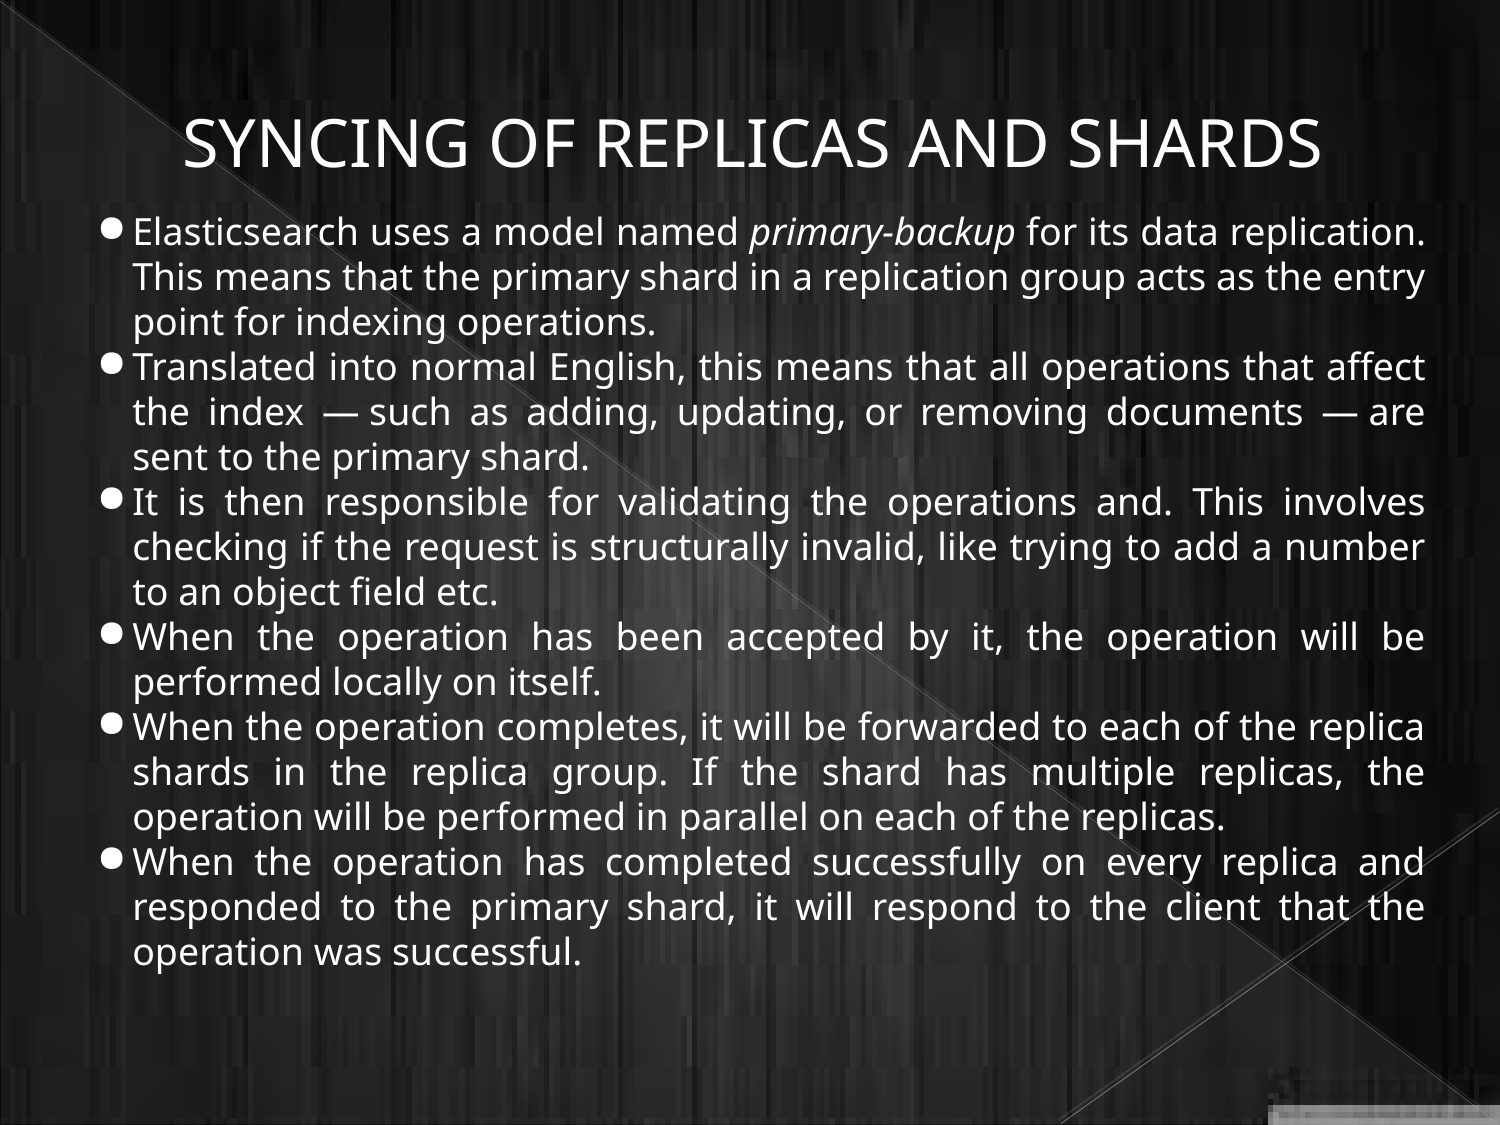

SYNCING OF REPLICAS AND SHARDS
Elasticsearch uses a model named primary-backup for its data replication. This means that the primary shard in a replication group acts as the entry point for indexing operations.
Translated into normal English, this means that all operations that affect the index — such as adding, updating, or removing documents — are sent to the primary shard.
It is then responsible for validating the operations and. This involves checking if the request is structurally invalid, like trying to add a number to an object field etc.
When the operation has been accepted by it, the operation will be performed locally on itself.
When the operation completes, it will be forwarded to each of the replica shards in the replica group. If the shard has multiple replicas, the operation will be performed in parallel on each of the replicas.
When the operation has completed successfully on every replica and responded to the primary shard, it will respond to the client that the operation was successful.